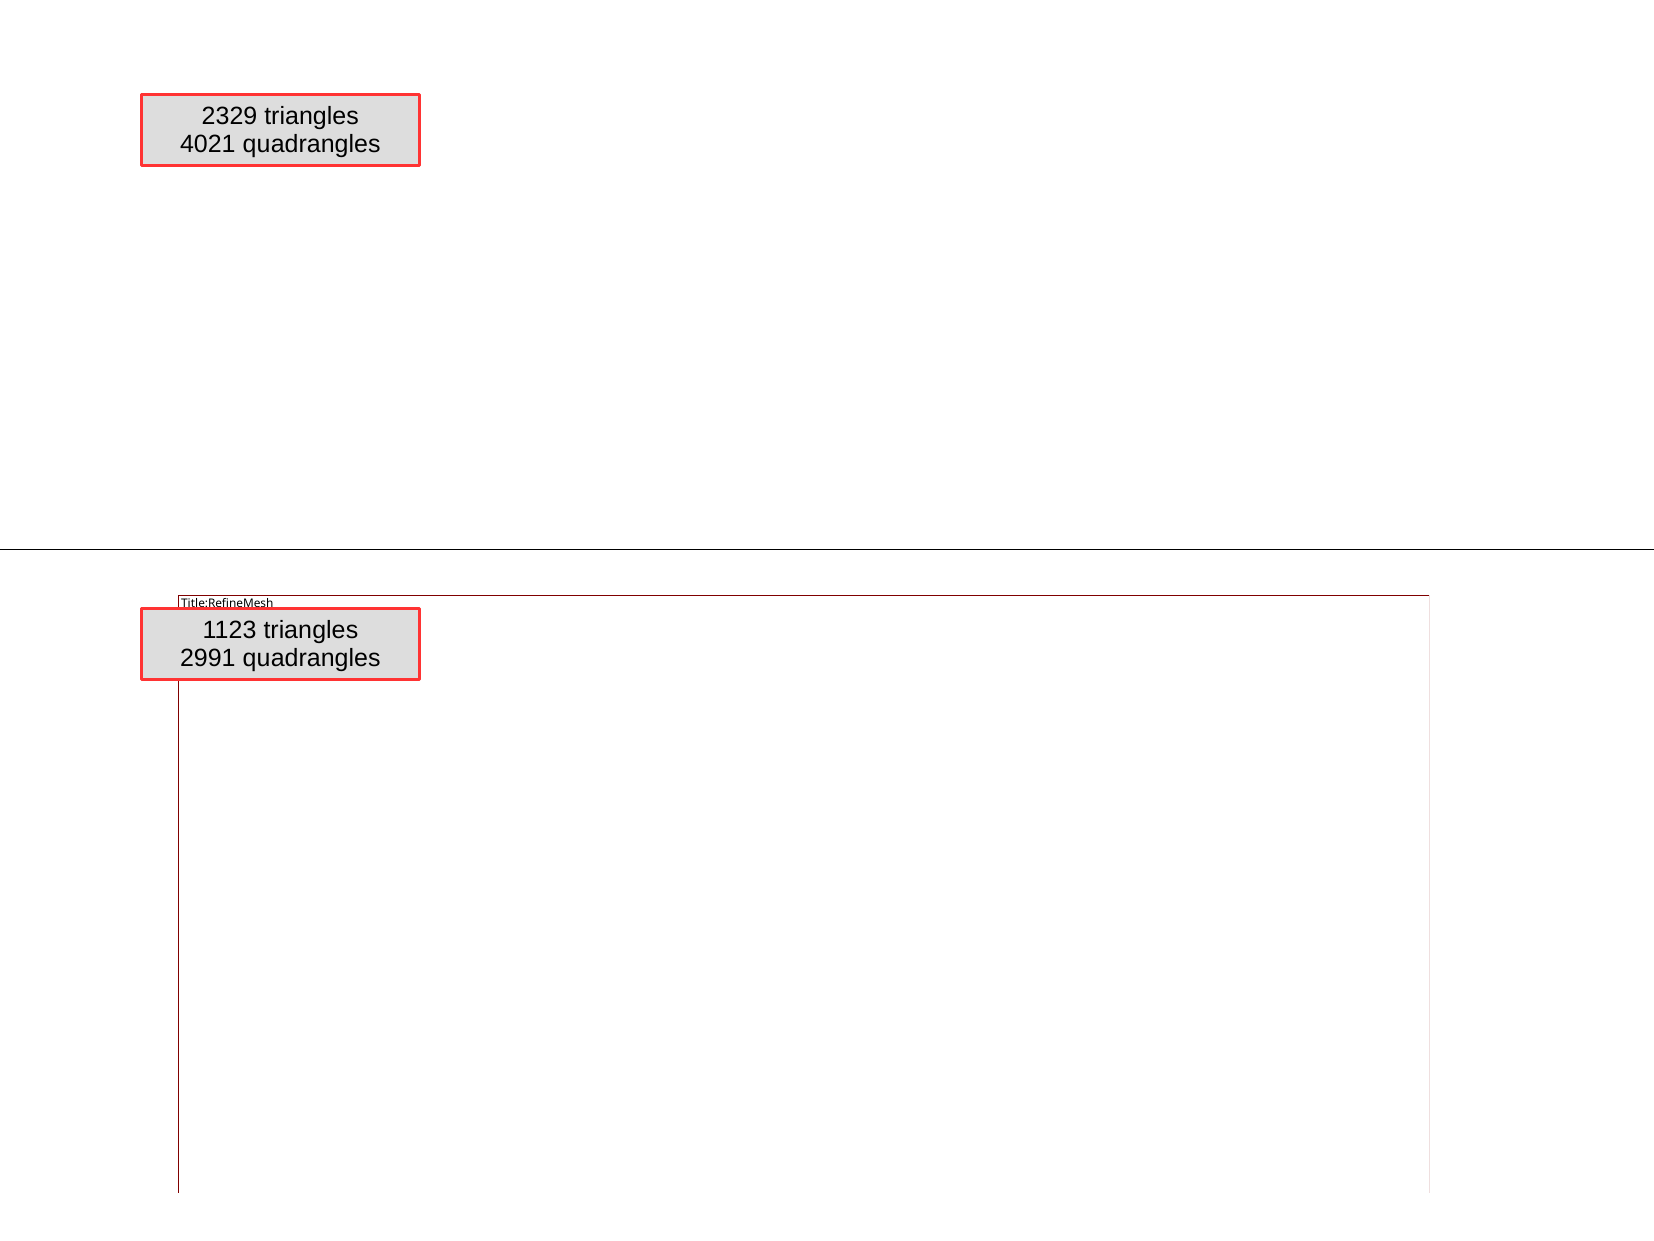

2329 triangles
4021 quadrangles
1123 triangles
2991 quadrangles